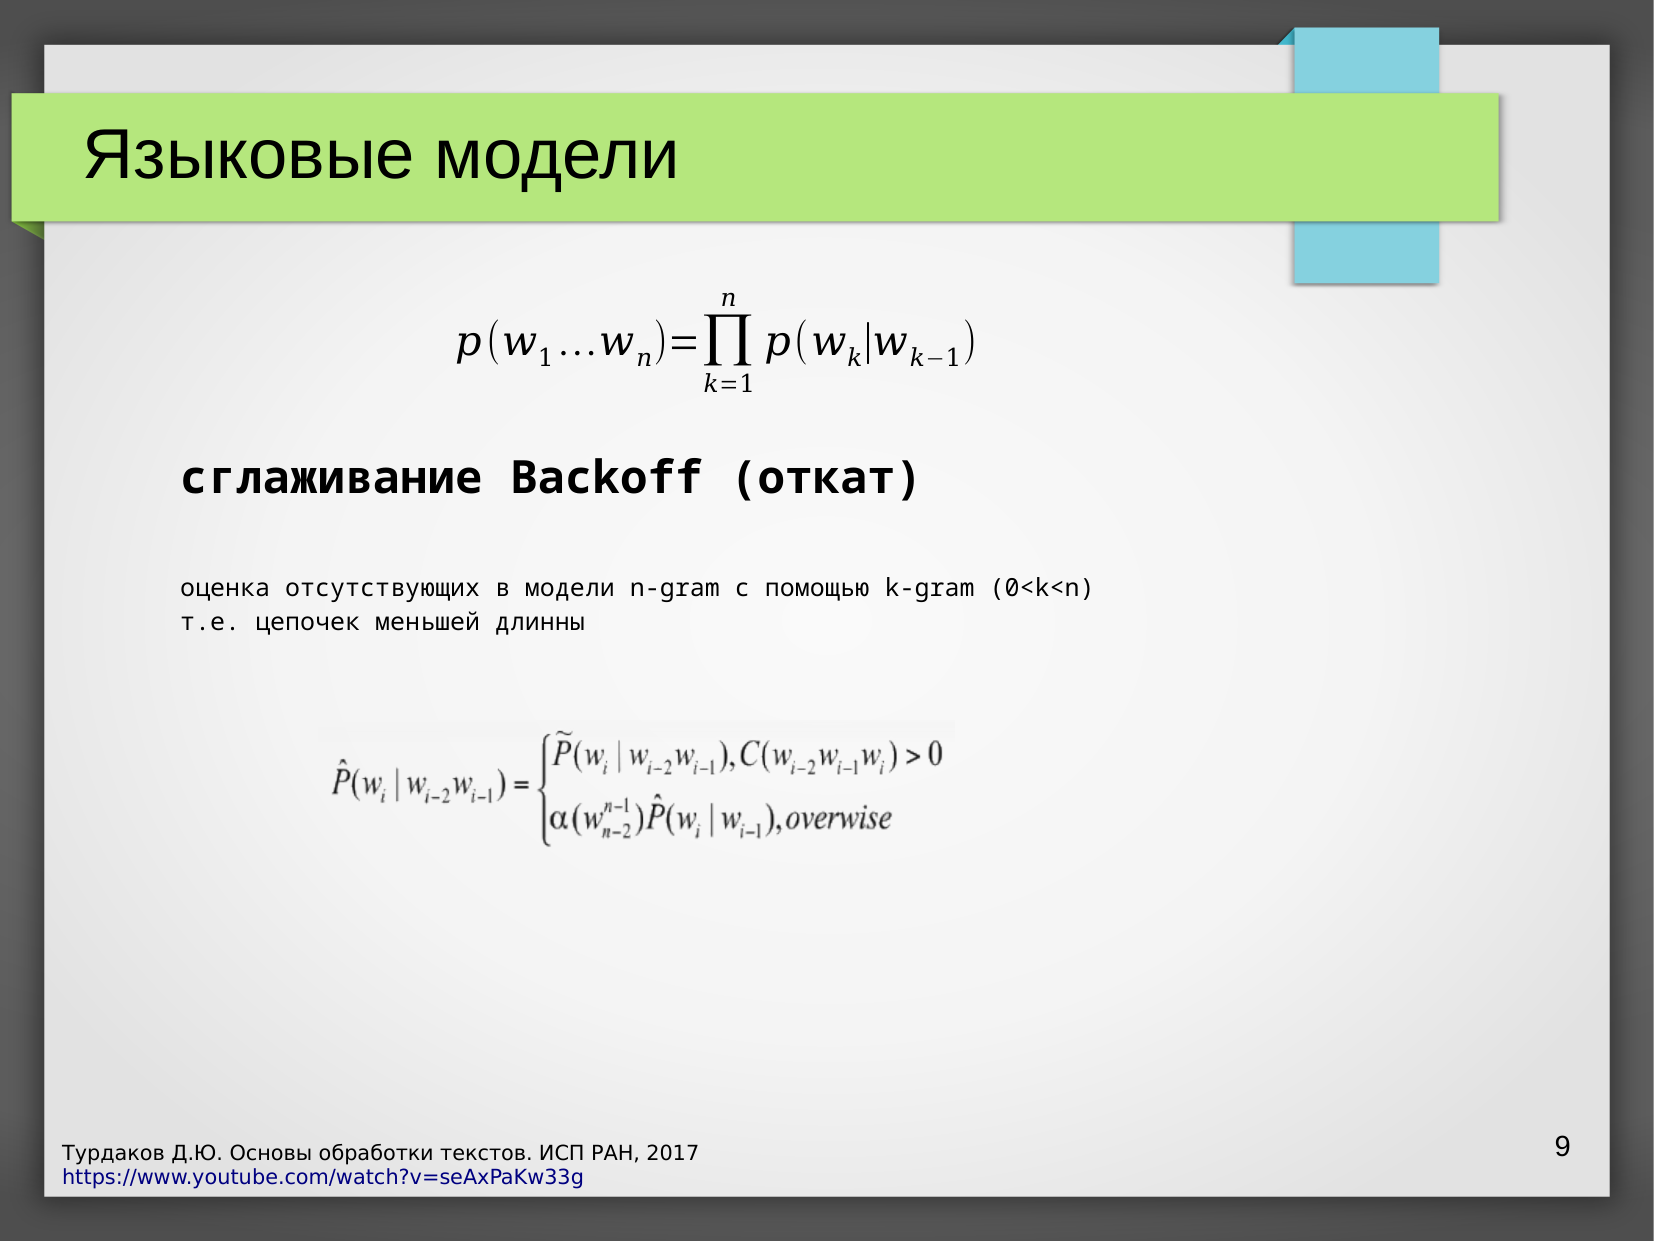

# Языковые модели
сглаживание Backoff (откат)
оценка отсутствующих в модели n-gram с помощью k-gram (0<k<n)
т.е. цепочек меньшей длинны
9
Турдаков Д.Ю. Основы обработки текстов. ИСП РАН, 2017
https://www.youtube.com/watch?v=seAxPaKw33g